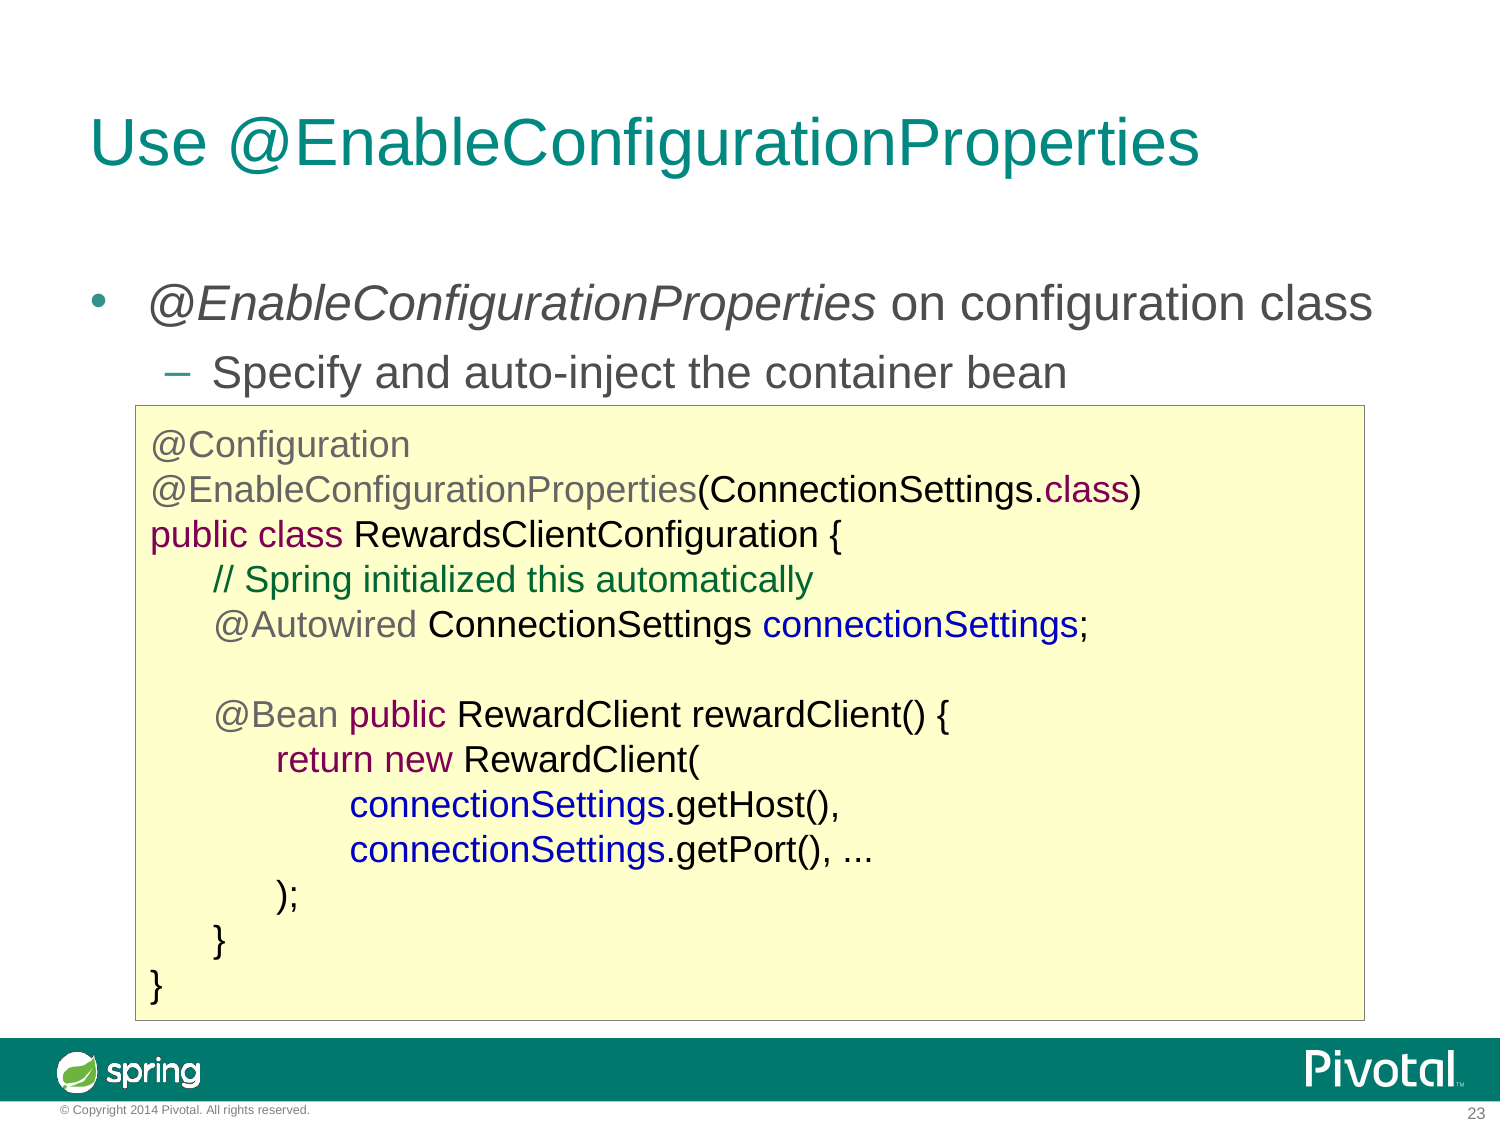

# Use @EnableConfigurationProperties
@EnableConfigurationProperties on configuration class
Specify and auto-inject the container bean
@Configuration
@EnableConfigurationProperties(ConnectionSettings.class)
public class RewardsClientConfiguration {
 // Spring initialized this automatically
 @Autowired ConnectionSettings connectionSettings;
 @Bean public RewardClient rewardClient() {
 return new RewardClient(
 connectionSettings.getHost(),
 connectionSettings.getPort(), ...
 );
 }
}